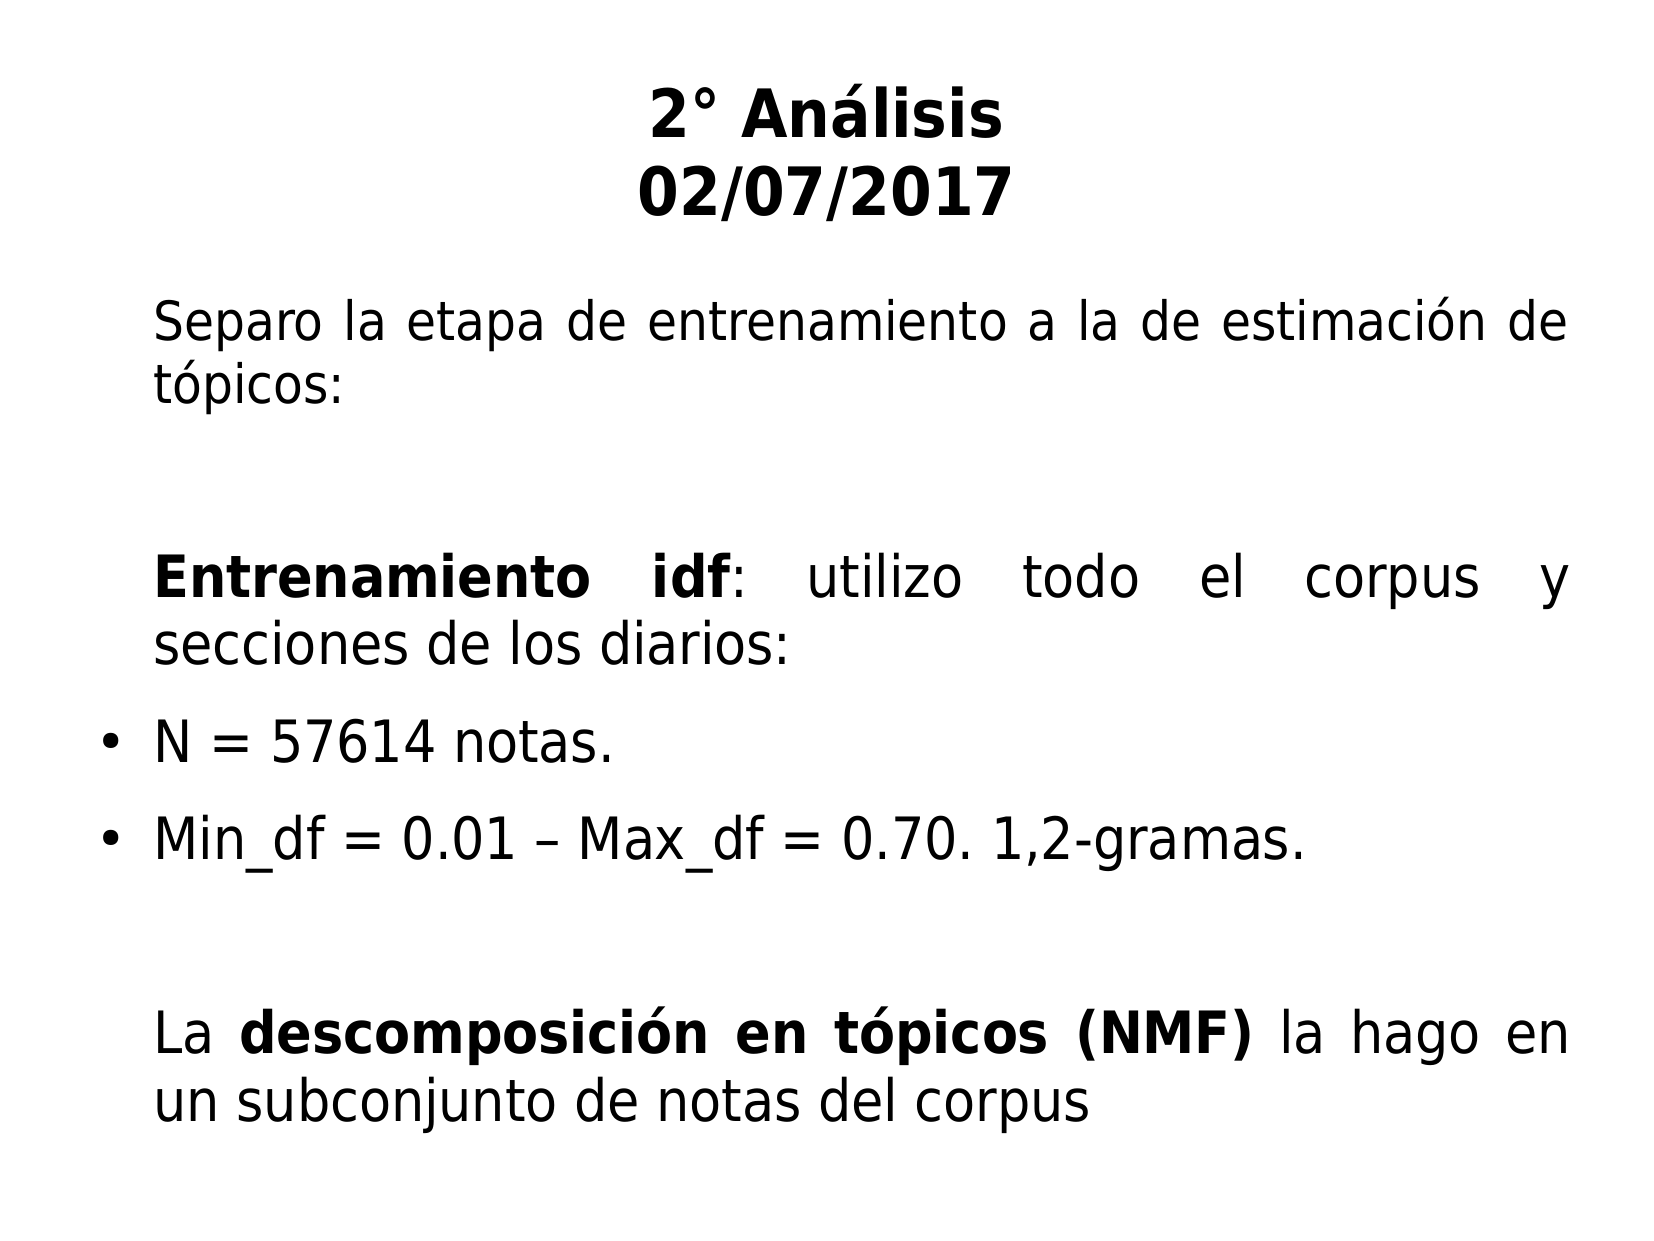

# 2° Análisis 02/07/2017
Separo la etapa de entrenamiento a la de estimación de tópicos:
Entrenamiento idf: utilizo todo el corpus y secciones de los diarios:
N = 57614 notas.
Min_df = 0.01 – Max_df = 0.70. 1,2-gramas.
La descomposición en tópicos (NMF) la hago en un subconjunto de notas del corpus